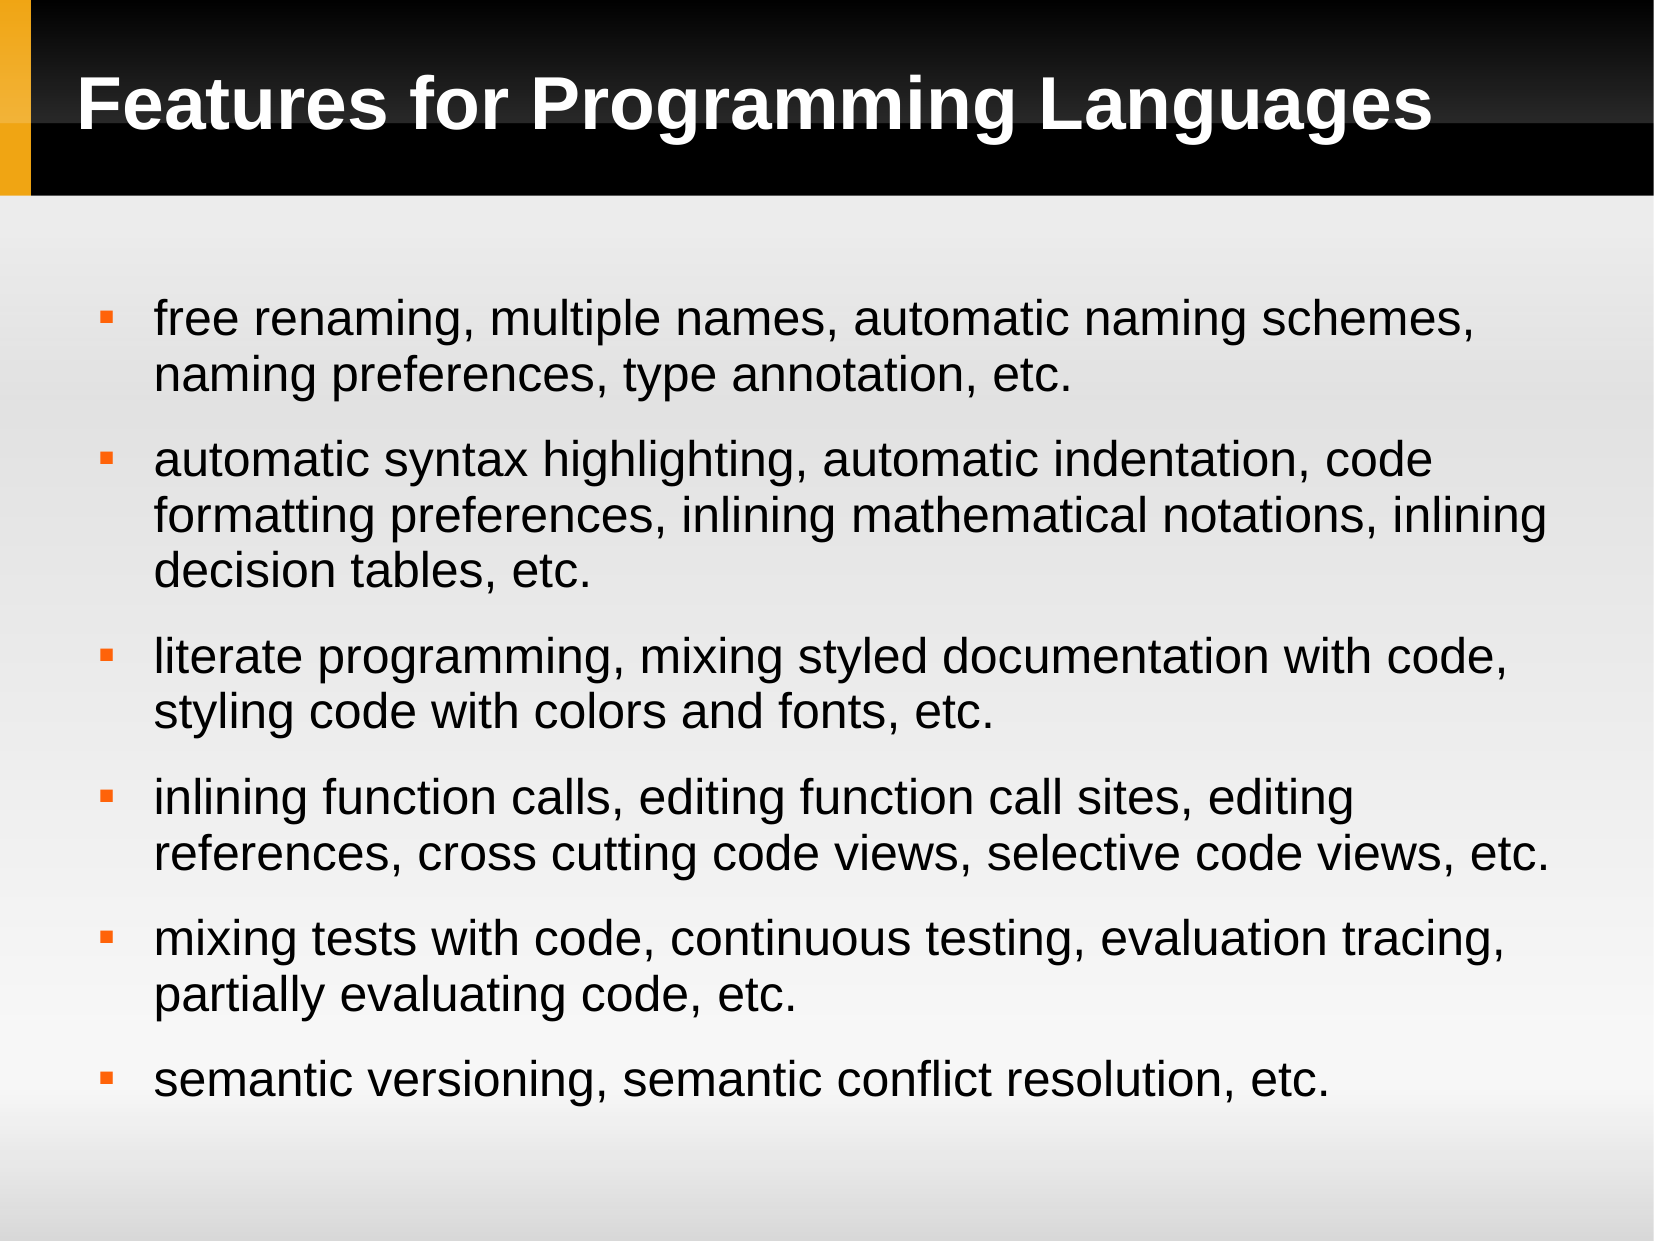

# Features for Programming Languages
free renaming, multiple names, automatic naming schemes, naming preferences, type annotation, etc.
automatic syntax highlighting, automatic indentation, code formatting preferences, inlining mathematical notations, inlining decision tables, etc.
literate programming, mixing styled documentation with code, styling code with colors and fonts, etc.
inlining function calls, editing function call sites, editing references, cross cutting code views, selective code views, etc.
mixing tests with code, continuous testing, evaluation tracing, partially evaluating code, etc.
semantic versioning, semantic conflict resolution, etc.